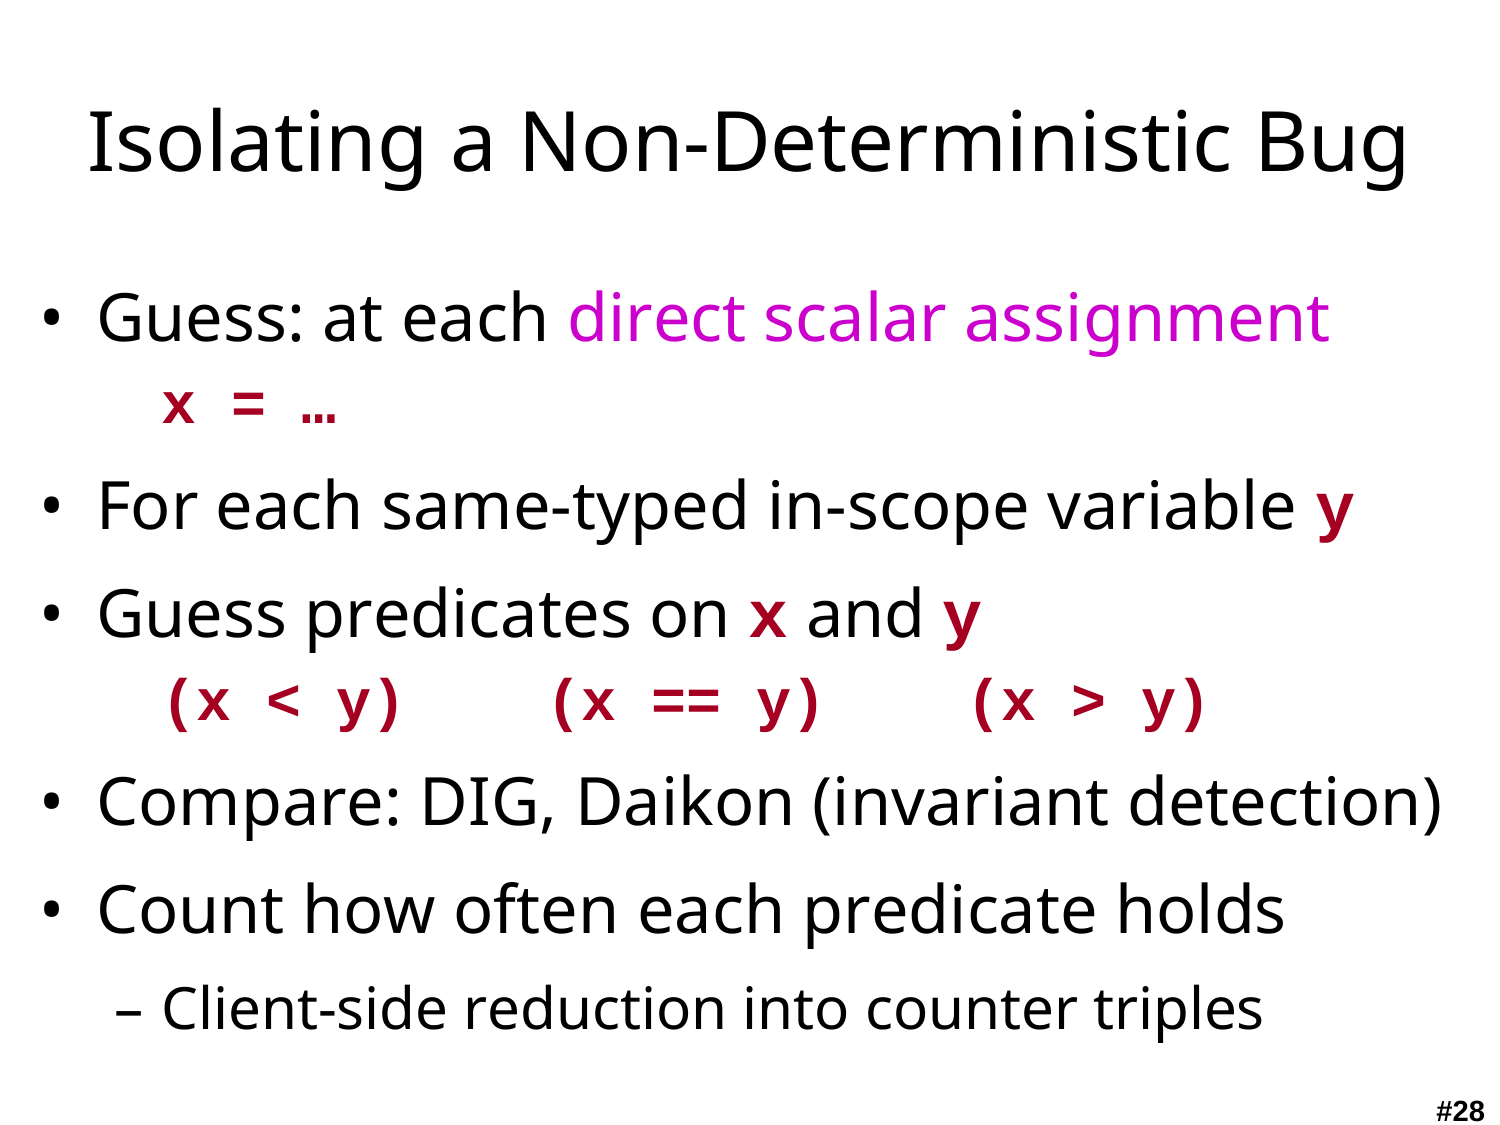

# Isolating a Non-Deterministic Bug
Guess: at each direct scalar assignment
	x = …
For each same-typed in-scope variable y
Guess predicates on x and y
	(x < y) (x == y) (x > y)
Compare: DIG, Daikon (invariant detection)
Count how often each predicate holds
Client-side reduction into counter triples
28